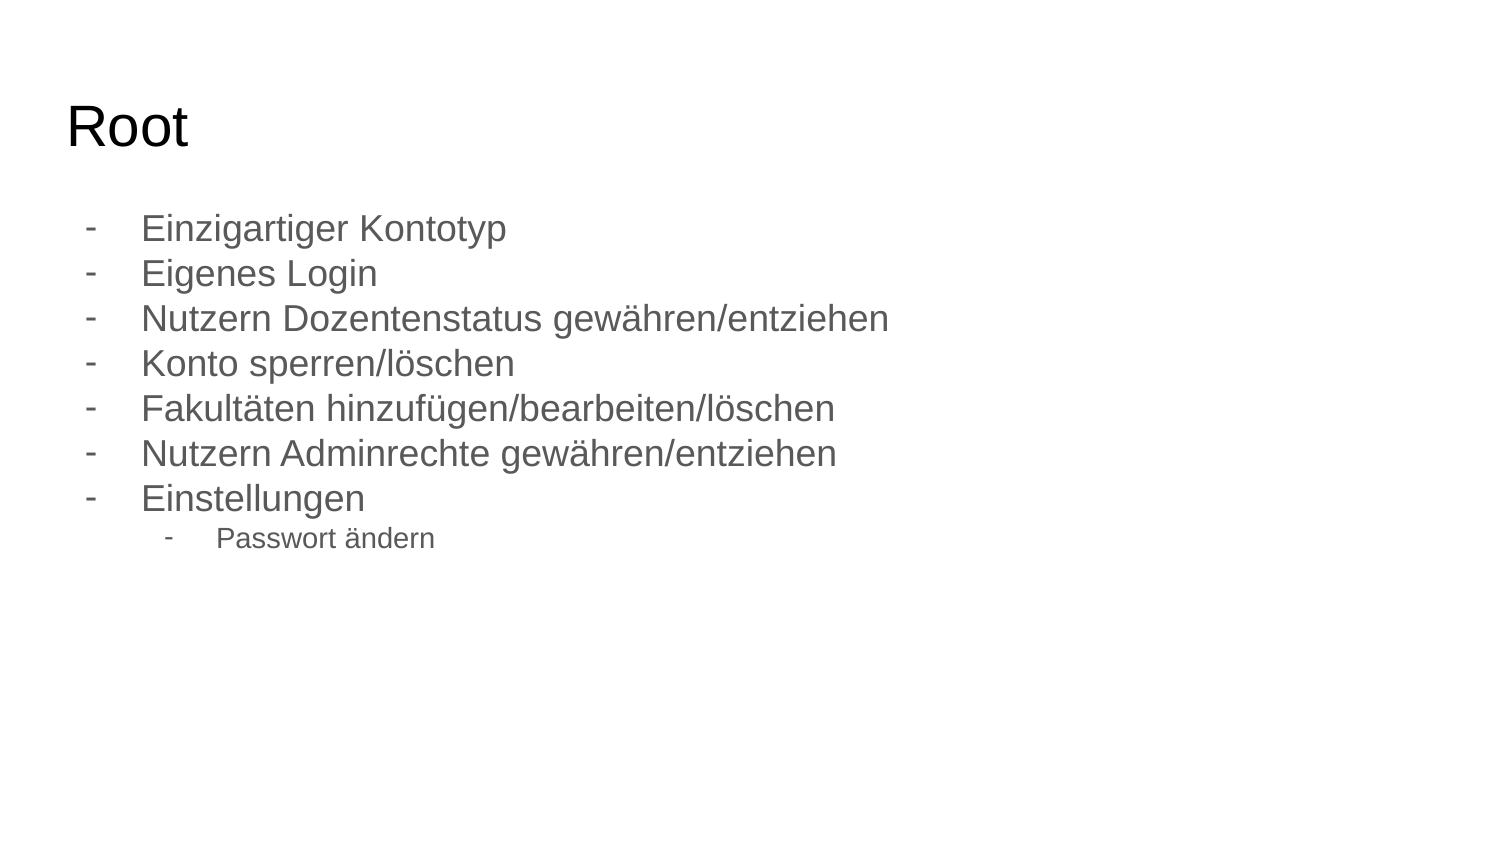

# Root
Einzigartiger Kontotyp
Eigenes Login
Nutzern Dozentenstatus gewähren/entziehen
Konto sperren/löschen
Fakultäten hinzufügen/bearbeiten/löschen
Nutzern Adminrechte gewähren/entziehen
Einstellungen
Passwort ändern